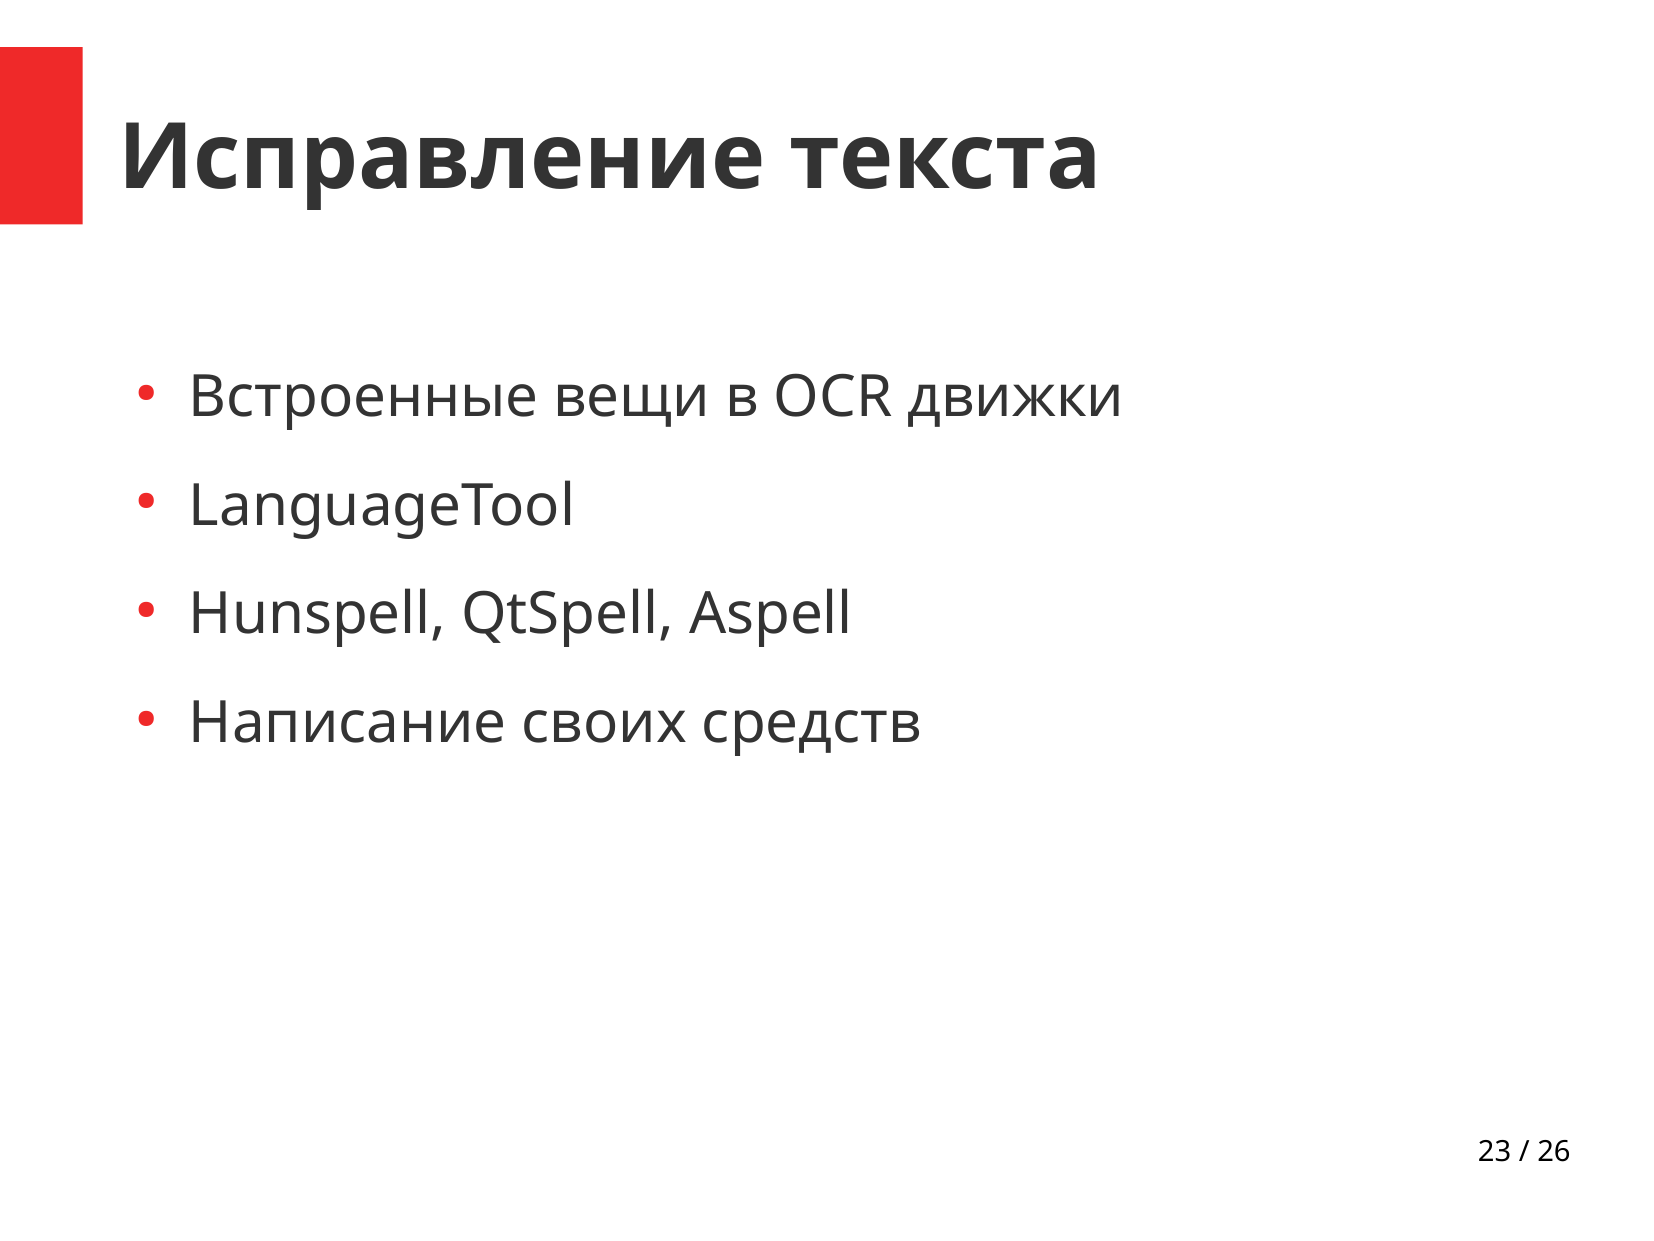

# Исправление текста
Встроенные вещи в OCR движки
LanguageTool
Hunspell, QtSpell, Aspell
Написание своих средств
23